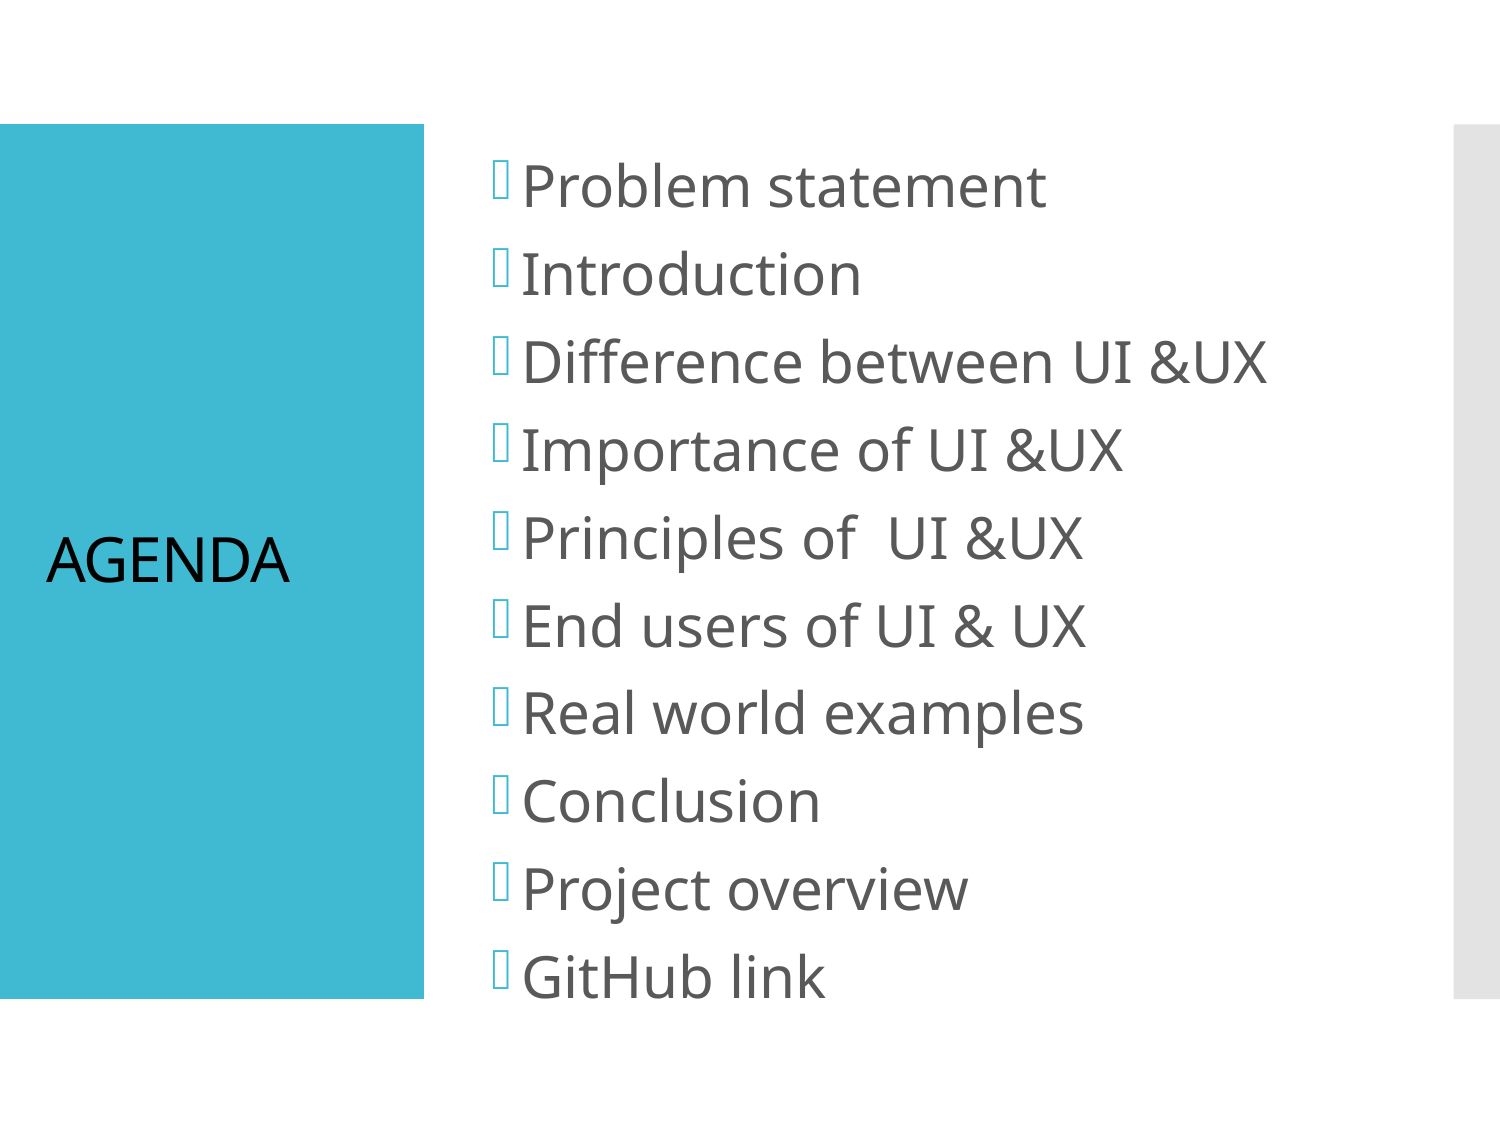

Problem statement
Introduction
Difference between UI &UX
Importance of UI &UX
Principles of UI &UX
End users of UI & UX
Real world examples
Conclusion
Project overview
GitHub link
# AGENDA